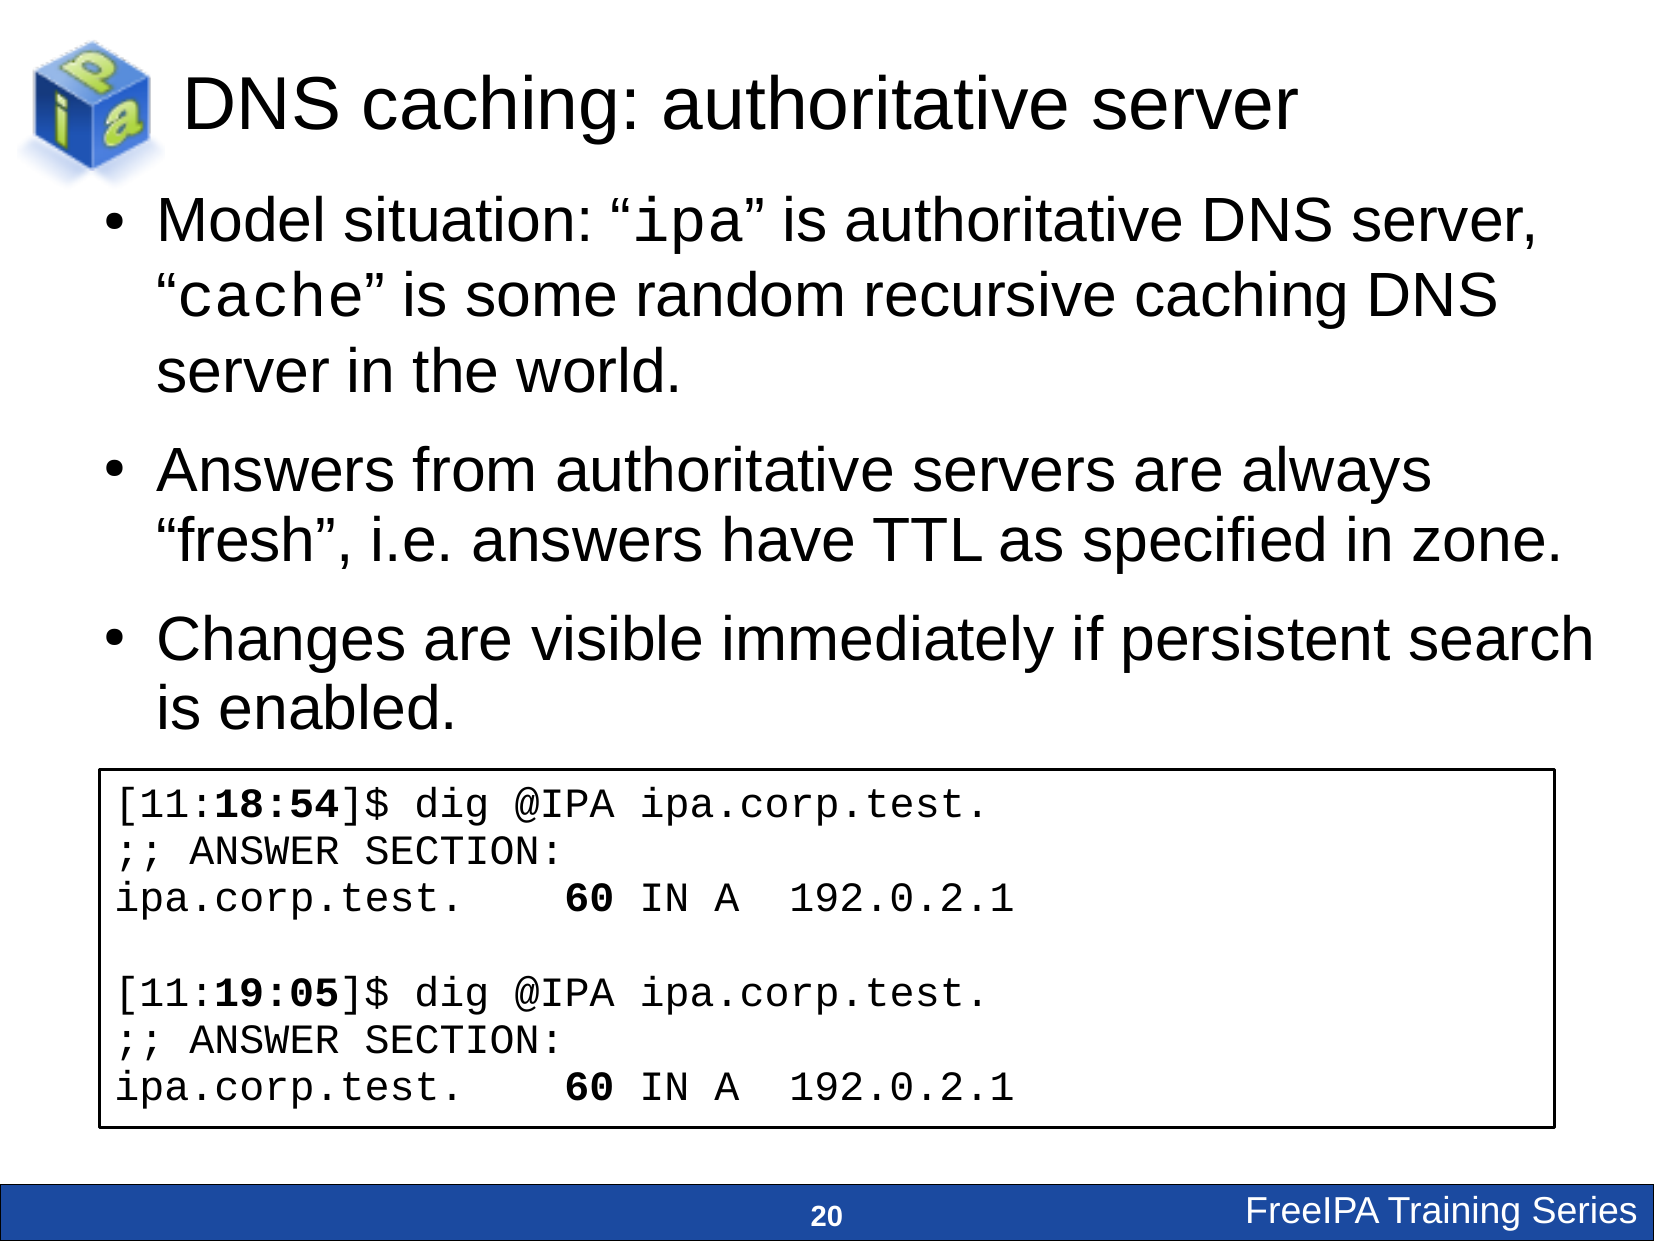

# DNS caching: authoritative server
Model situation: “ipa” is authoritative DNS server, “cache” is some random recursive caching DNS server in the world.
Answers from authoritative servers are always “fresh”, i.e. answers have TTL as specified in zone.
Changes are visible immediately if persistent search is enabled.
[11:18:54]$ dig @IPA ipa.corp.test.
;; ANSWER SECTION:
ipa.corp.test.		60	IN	A	192.0.2.1
[11:19:05]$ dig @IPA ipa.corp.test.
;; ANSWER SECTION:
ipa.corp.test.		60	IN	A	192.0.2.1
20